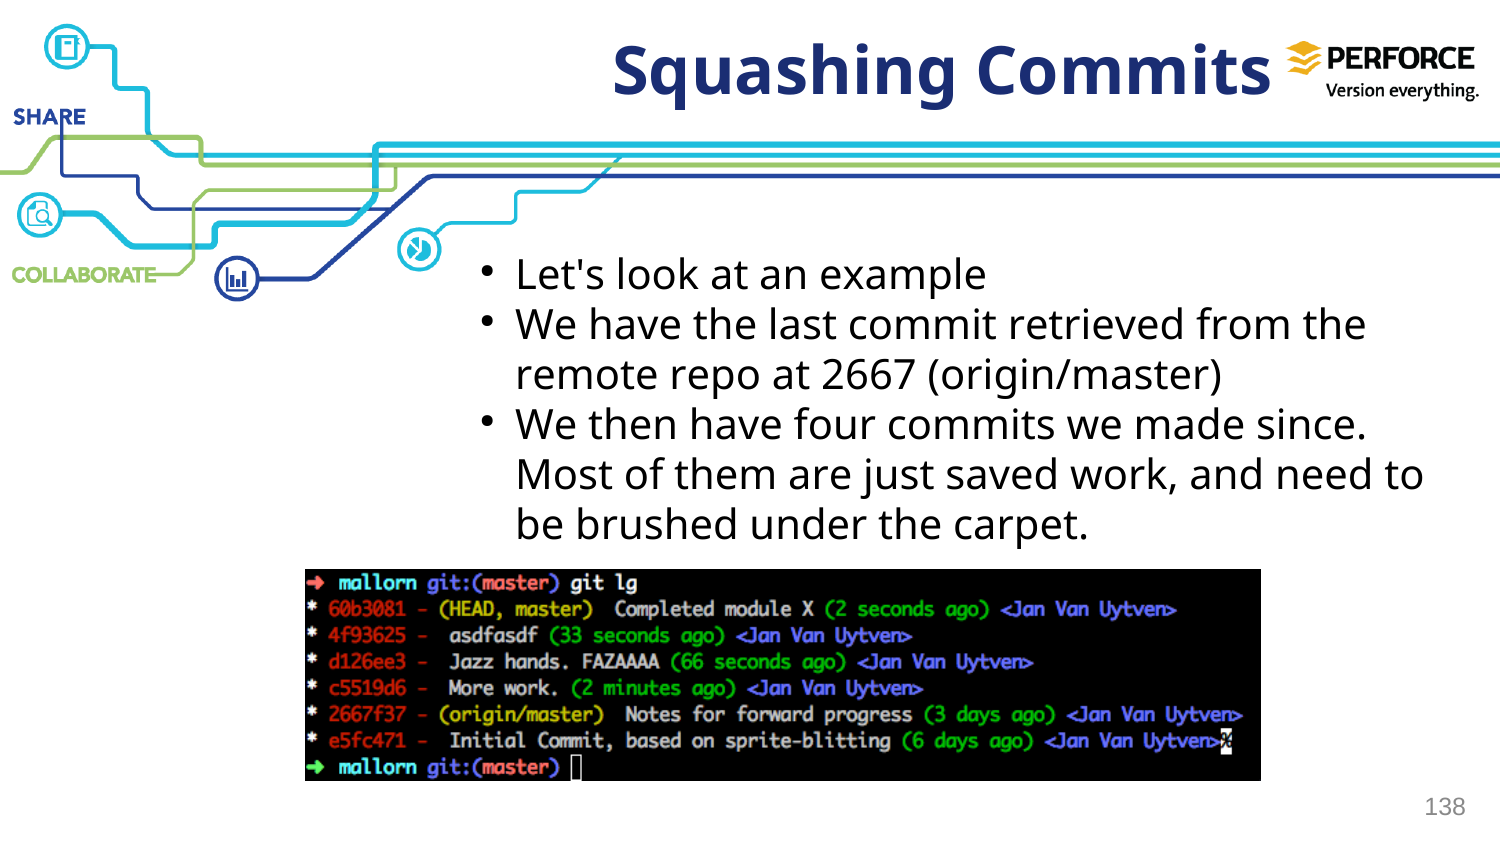

# Squashing Commits
Let's look at an example
We have the last commit retrieved from the remote repo at 2667 (origin/master)
We then have four commits we made since. Most of them are just saved work, and need to be brushed under the carpet.